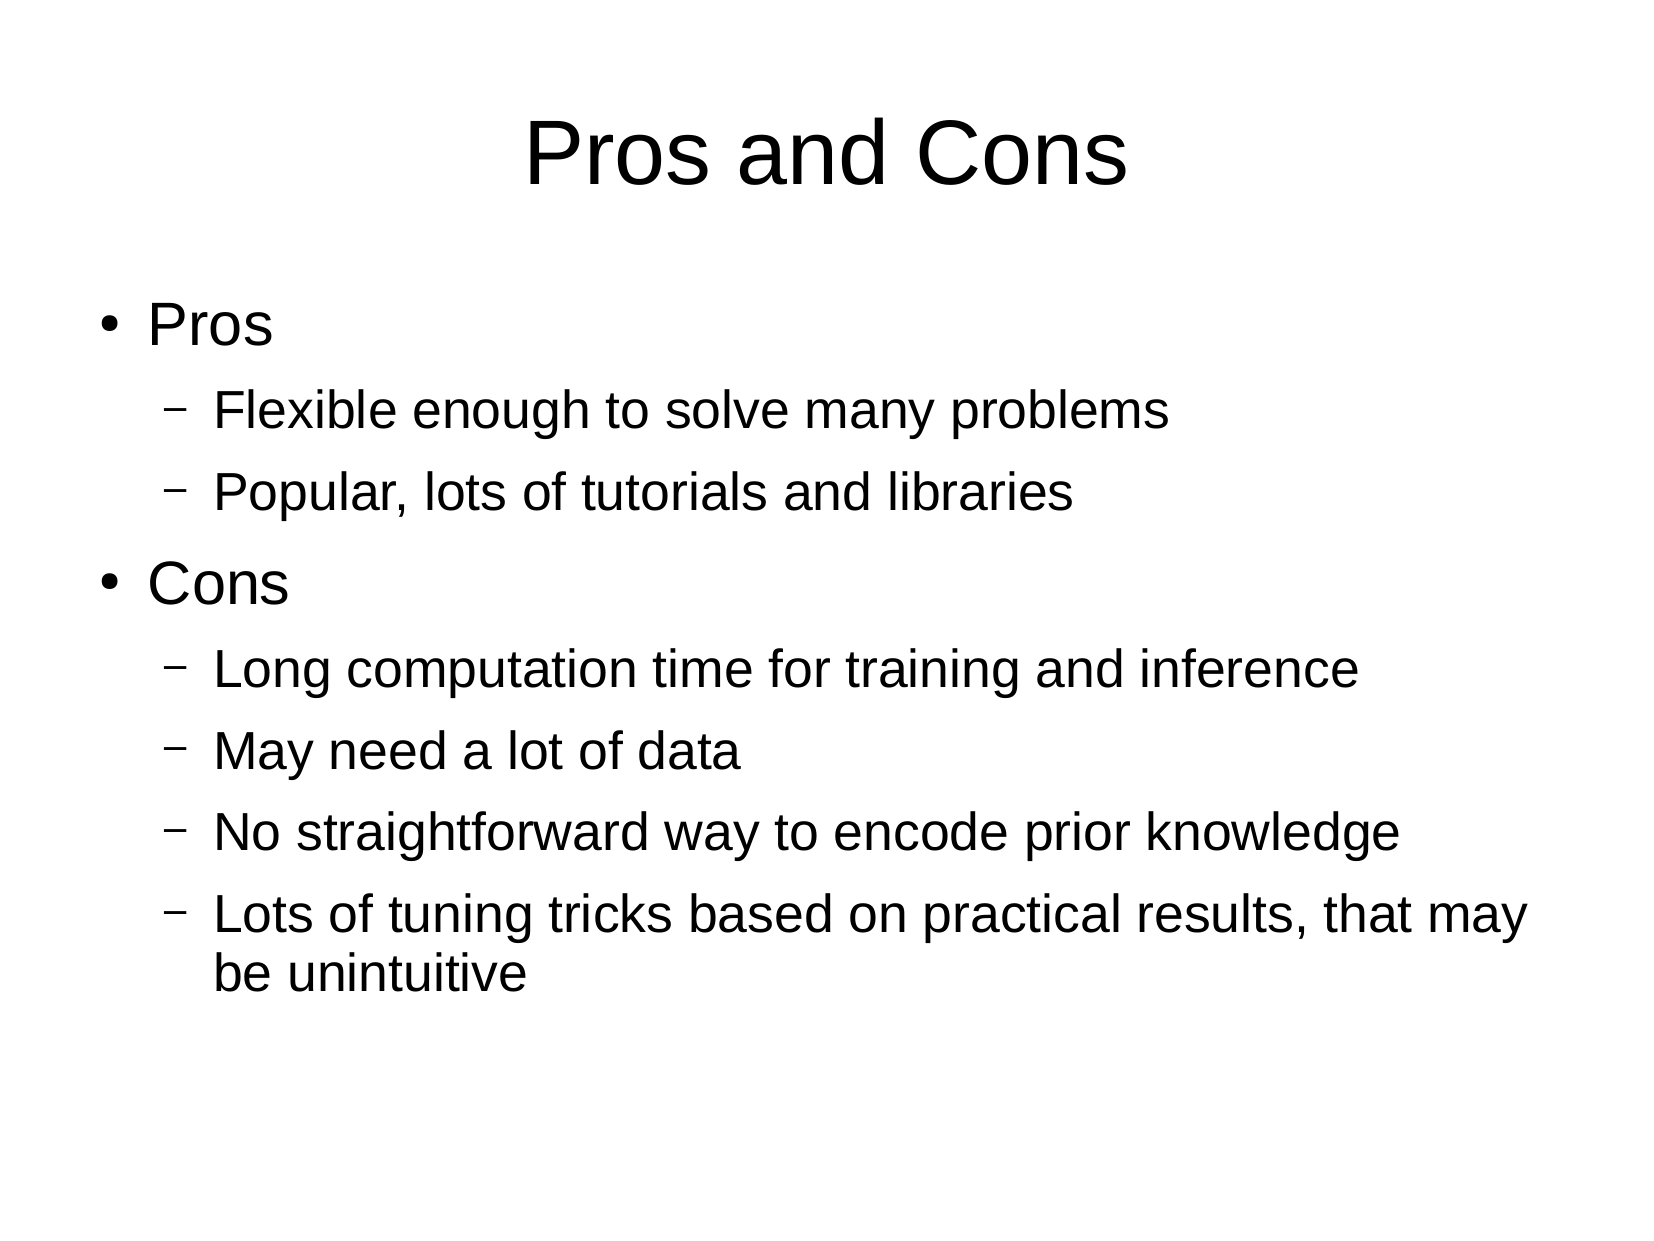

# Pros and Cons
Pros
Flexible enough to solve many problems
Popular, lots of tutorials and libraries
Cons
Long computation time for training and inference
May need a lot of data
No straightforward way to encode prior knowledge
Lots of tuning tricks based on practical results, that may be unintuitive